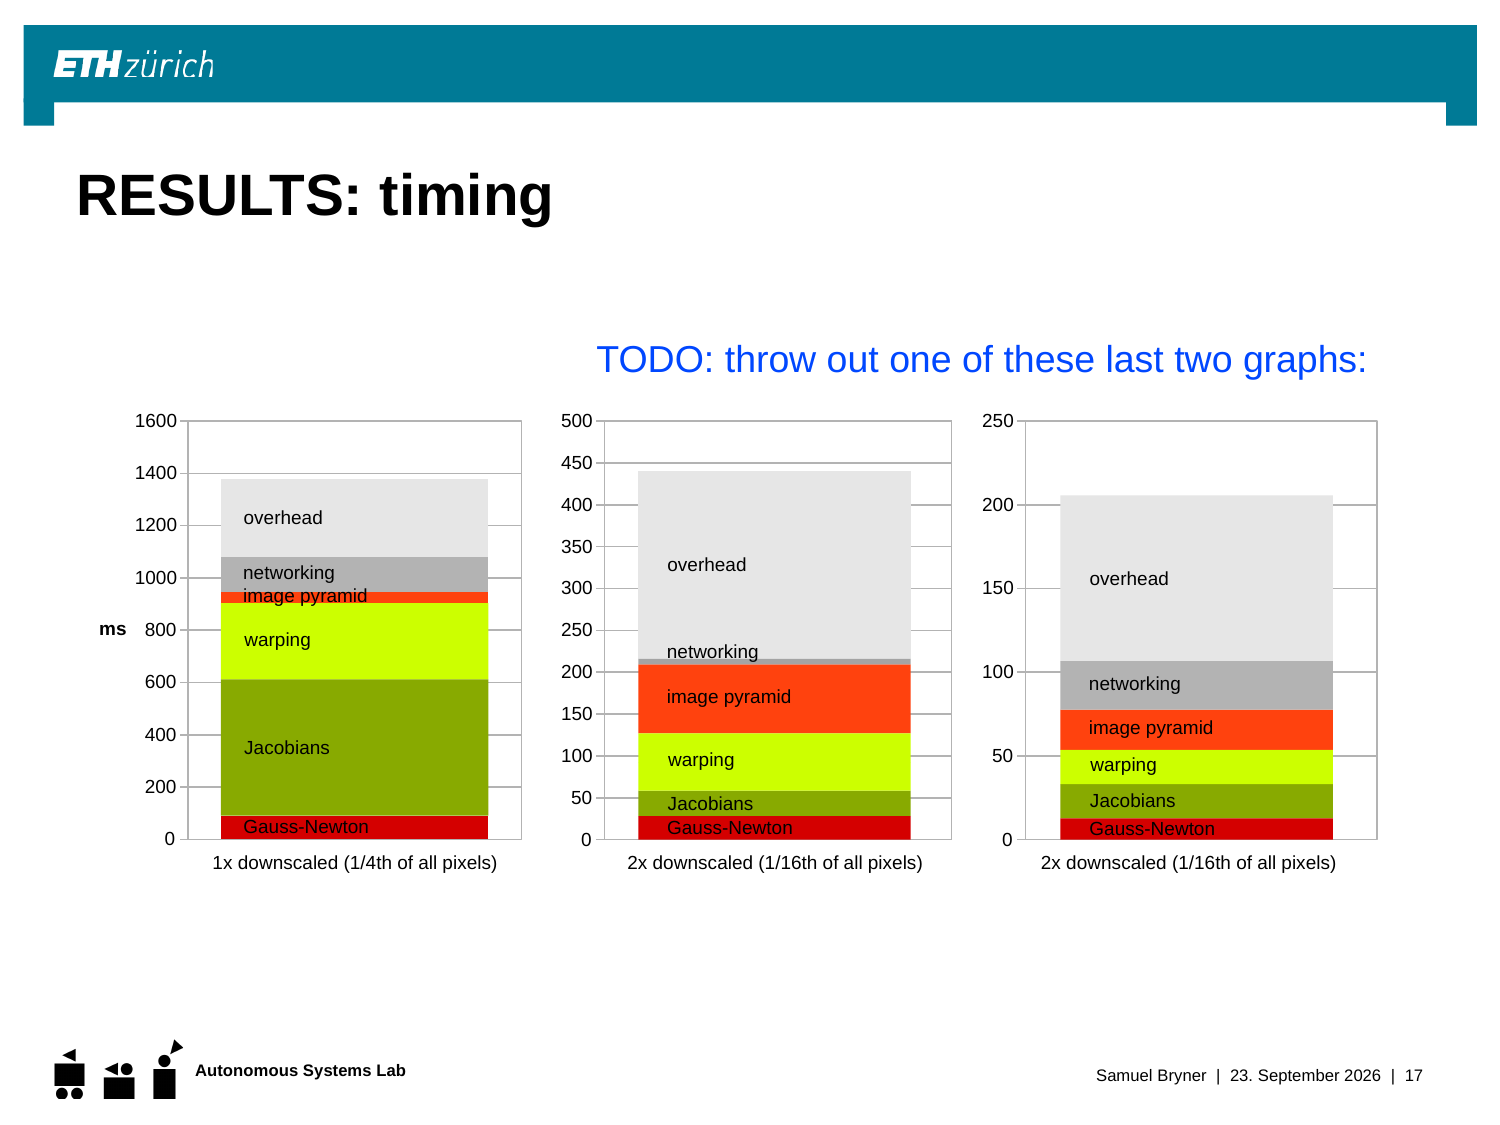

# RESULTS: timing
TODO: throw out one of these last two graphs:
Samuel Bryner
17